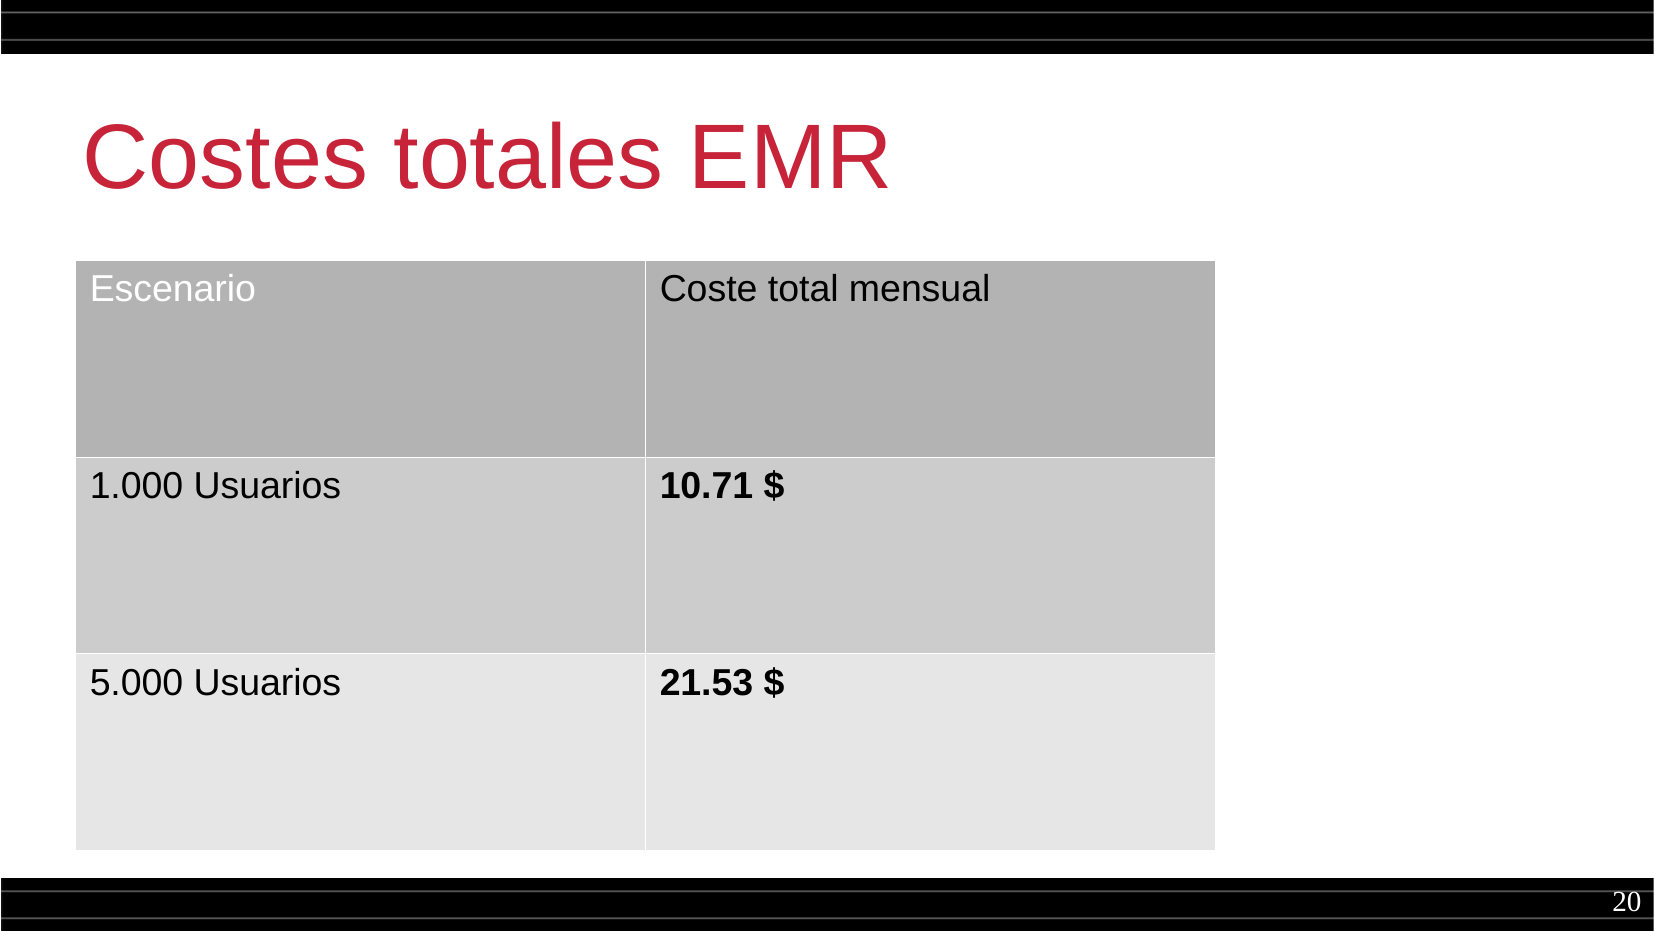

# Costes totales EMR
| Escenario | Coste total mensual |
| --- | --- |
| 1.000 Usuarios | 10.71 $ |
| 5.000 Usuarios | 21.53 $ |